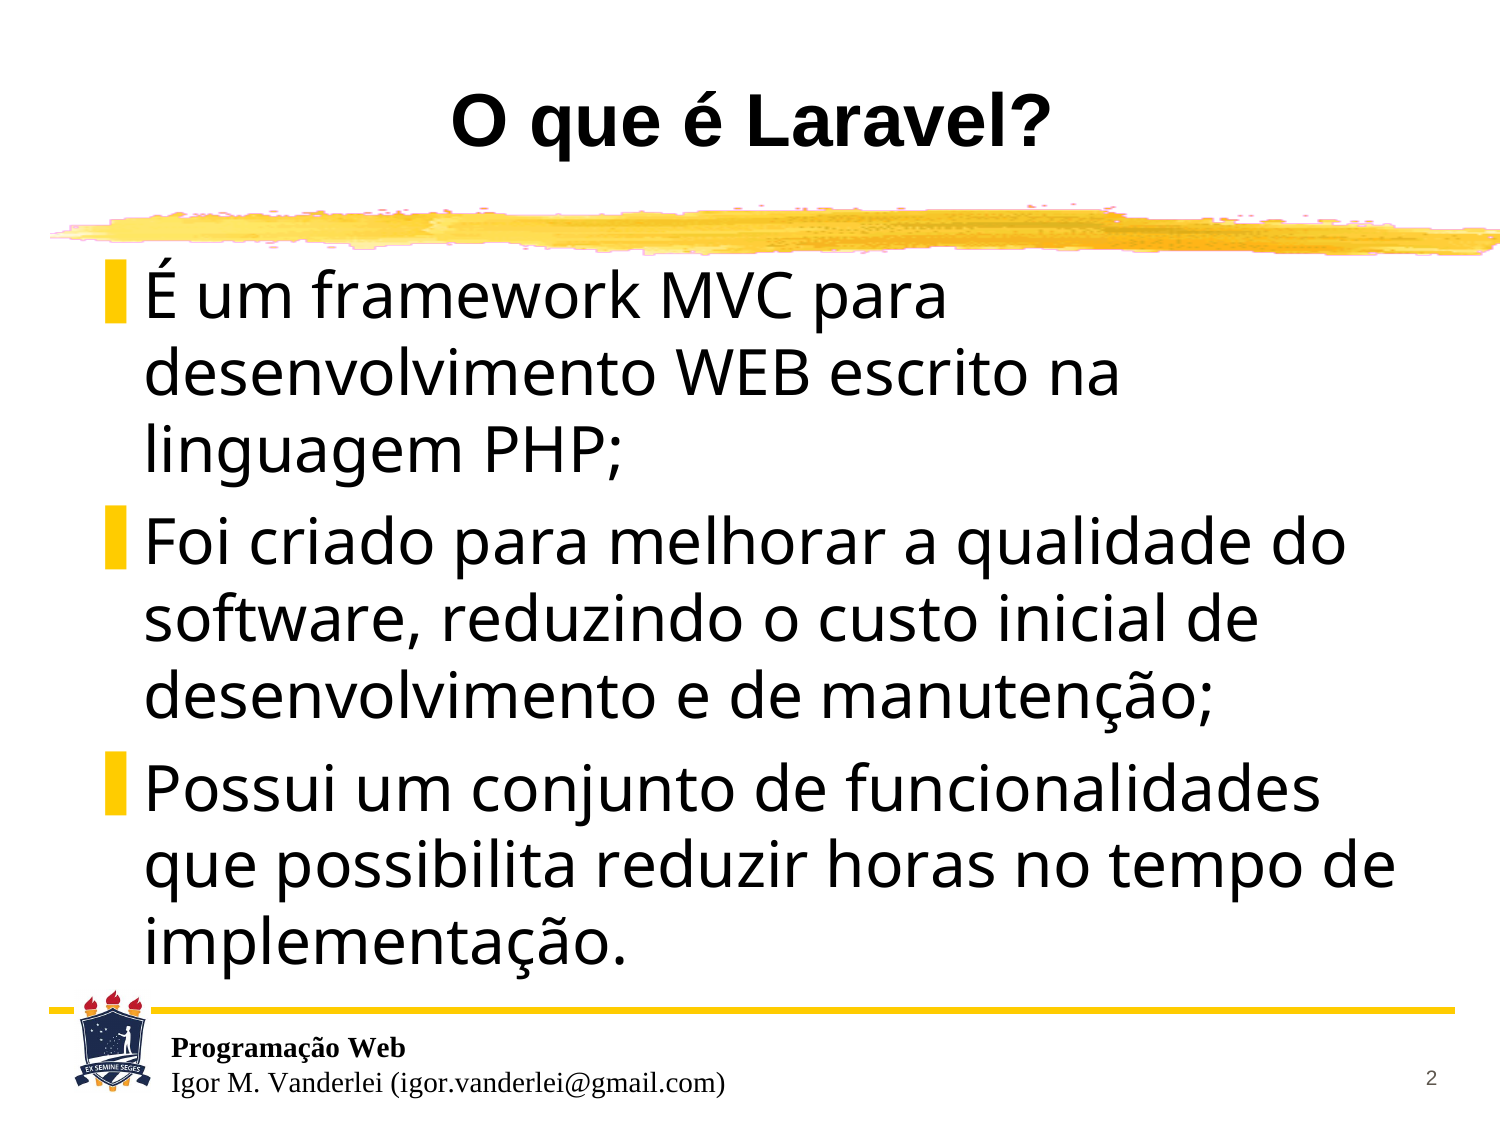

O que é Laravel?
# É um framework MVC para desenvolvimento WEB escrito na linguagem PHP;
Foi criado para melhorar a qualidade do software, reduzindo o custo inicial de desenvolvimento e de manutenção;
Possui um conjunto de funcionalidades que possibilita reduzir horas no tempo de implementação.